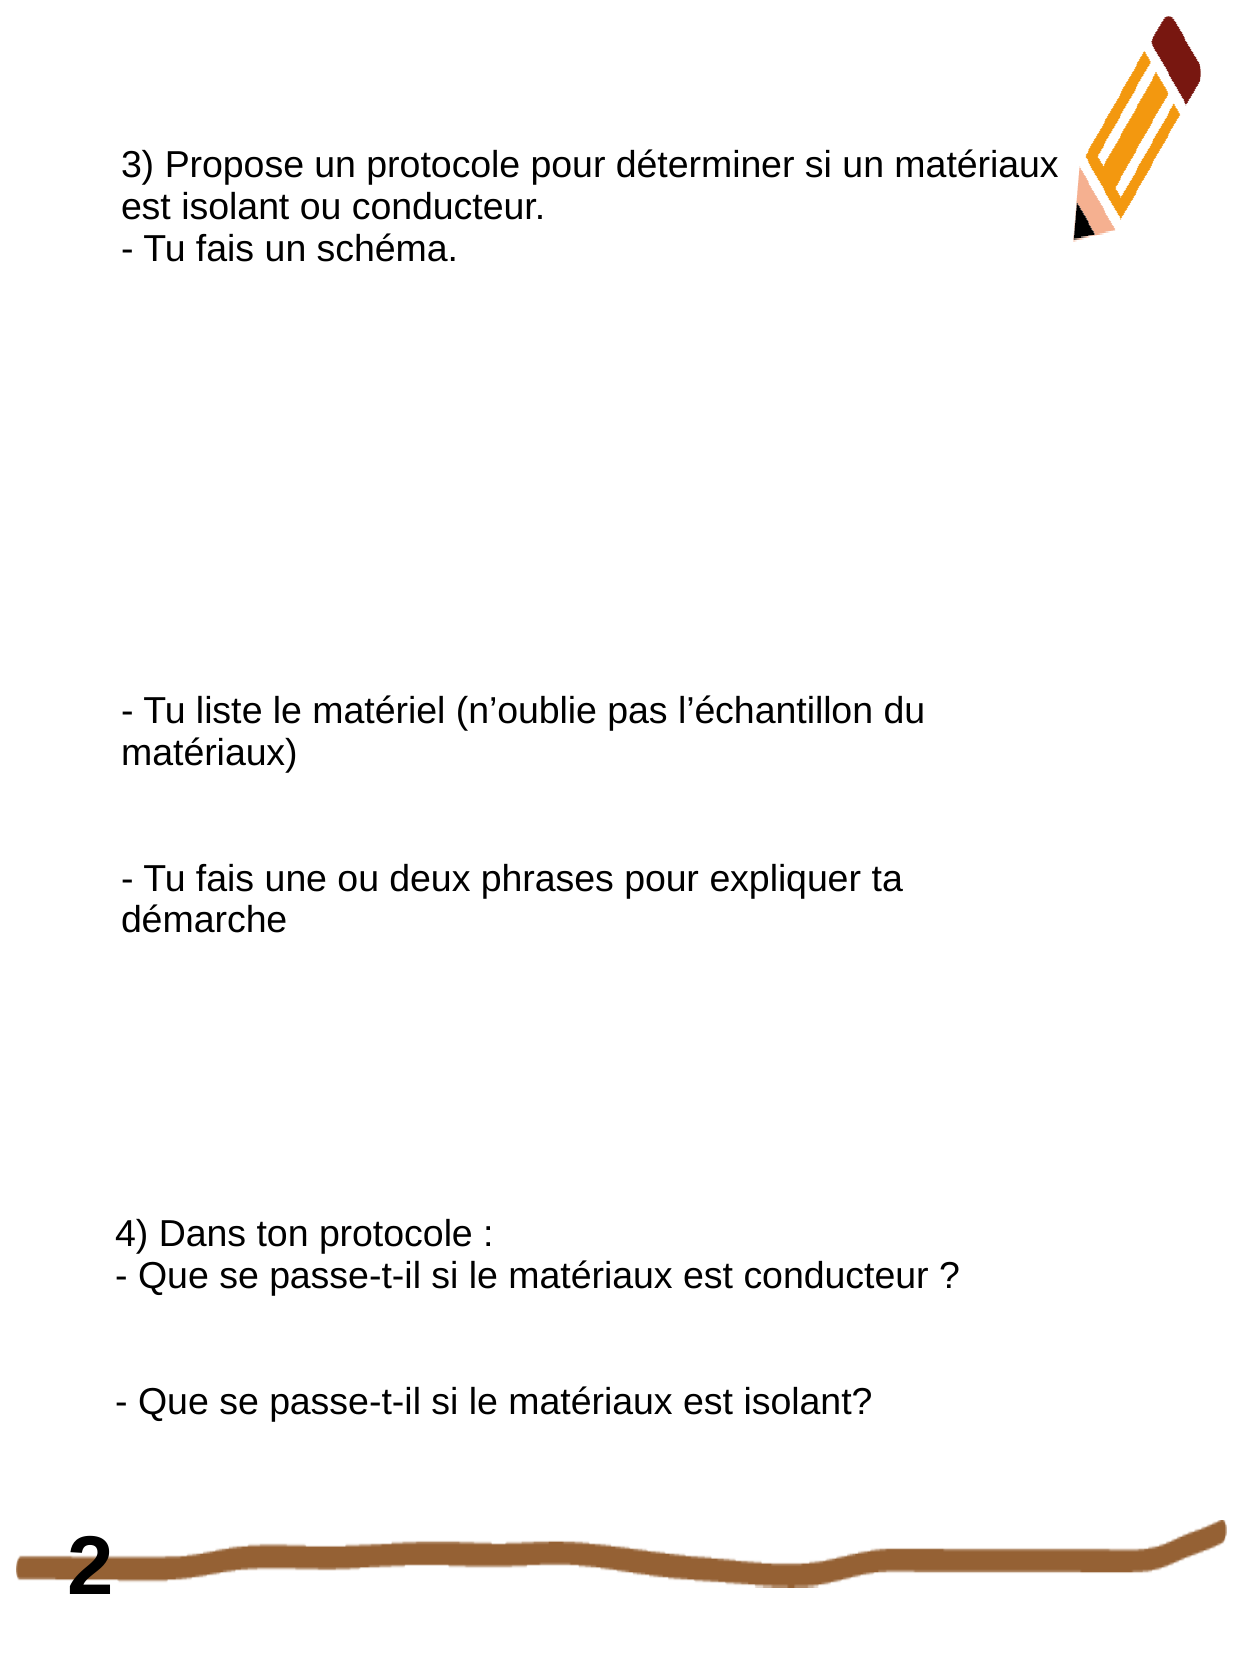

3) Propose un protocole pour déterminer si un matériaux est isolant ou conducteur.
- Tu fais un schéma.
- Tu liste le matériel (n’oublie pas l’échantillon du matériaux)
- Tu fais une ou deux phrases pour expliquer ta démarche
4) Dans ton protocole :
- Que se passe-t-il si le matériaux est conducteur ?
- Que se passe-t-il si le matériaux est isolant?
2